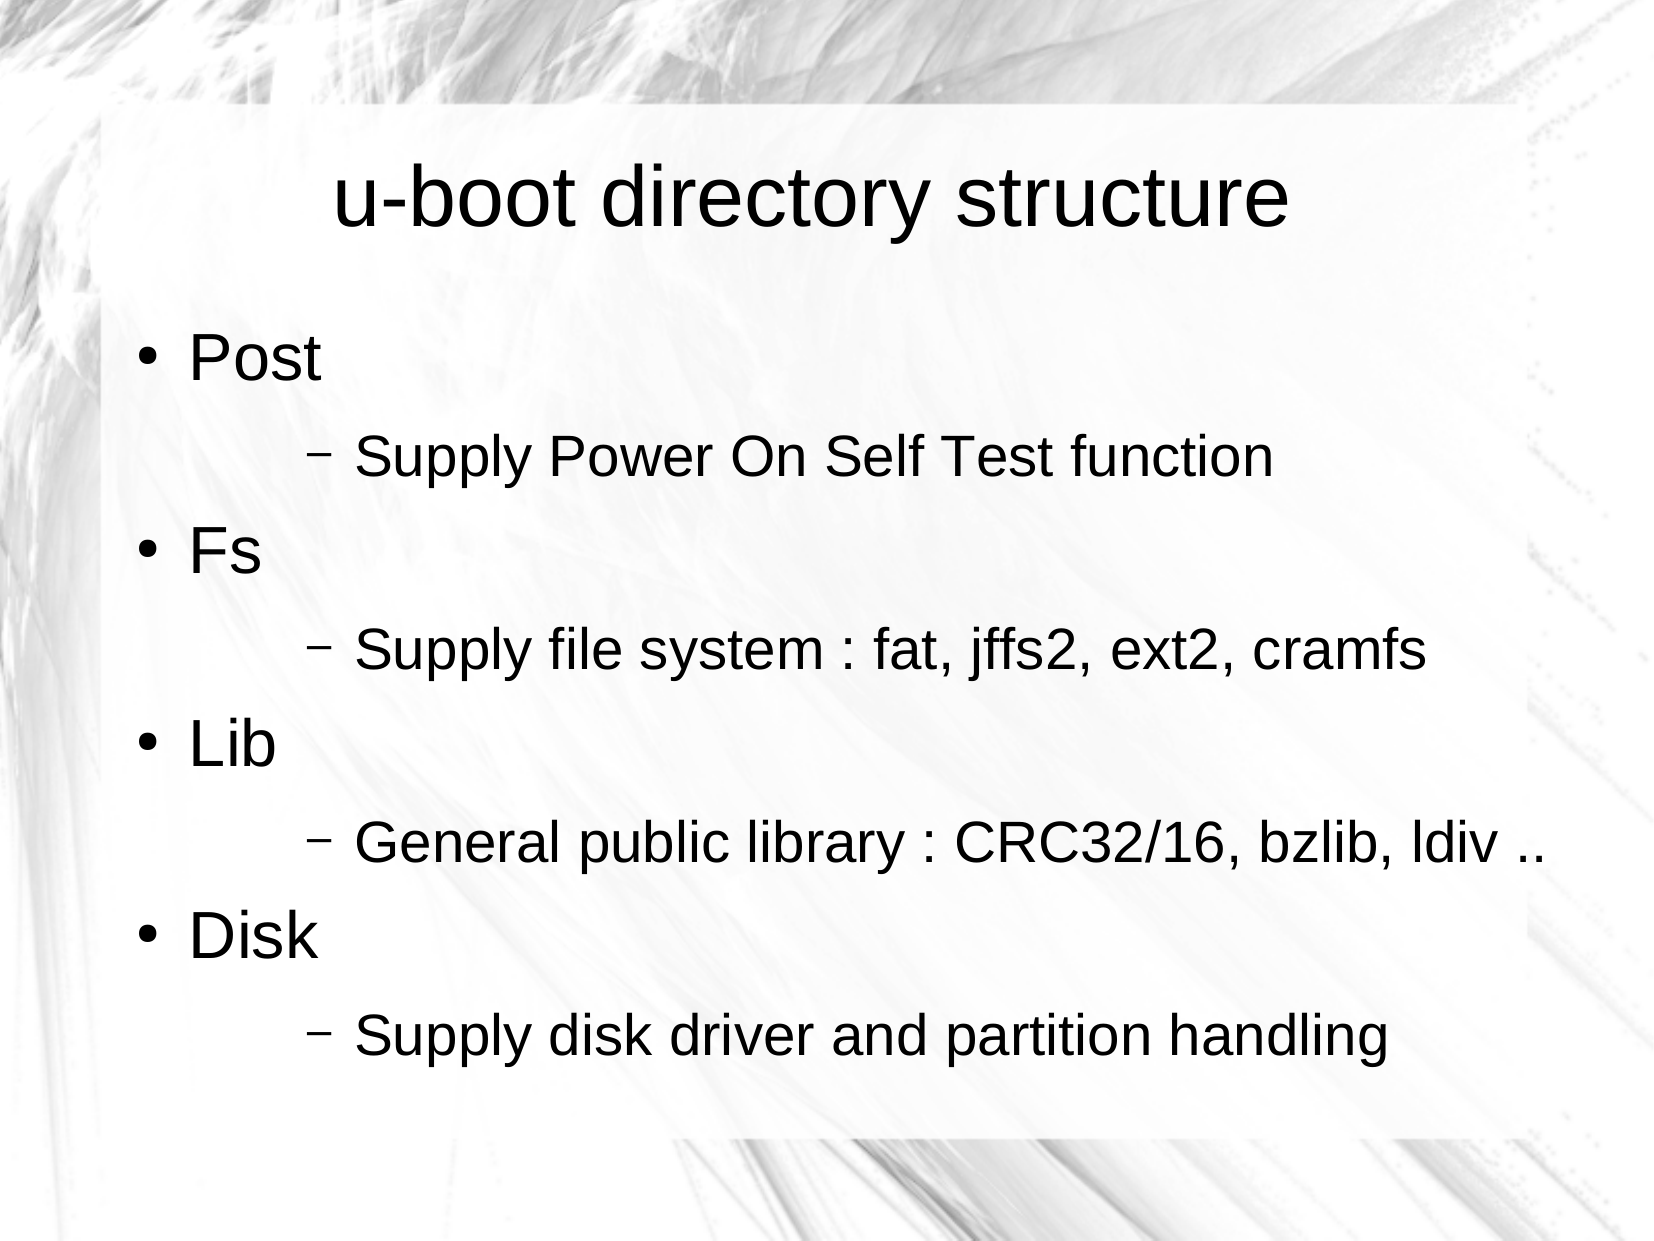

# u-boot directory structure
Post
Supply Power On Self Test function
Fs
Supply file system : fat, jffs2, ext2, cramfs
Lib
General public library : CRC32/16, bzlib, ldiv ..
Disk
Supply disk driver and partition handling